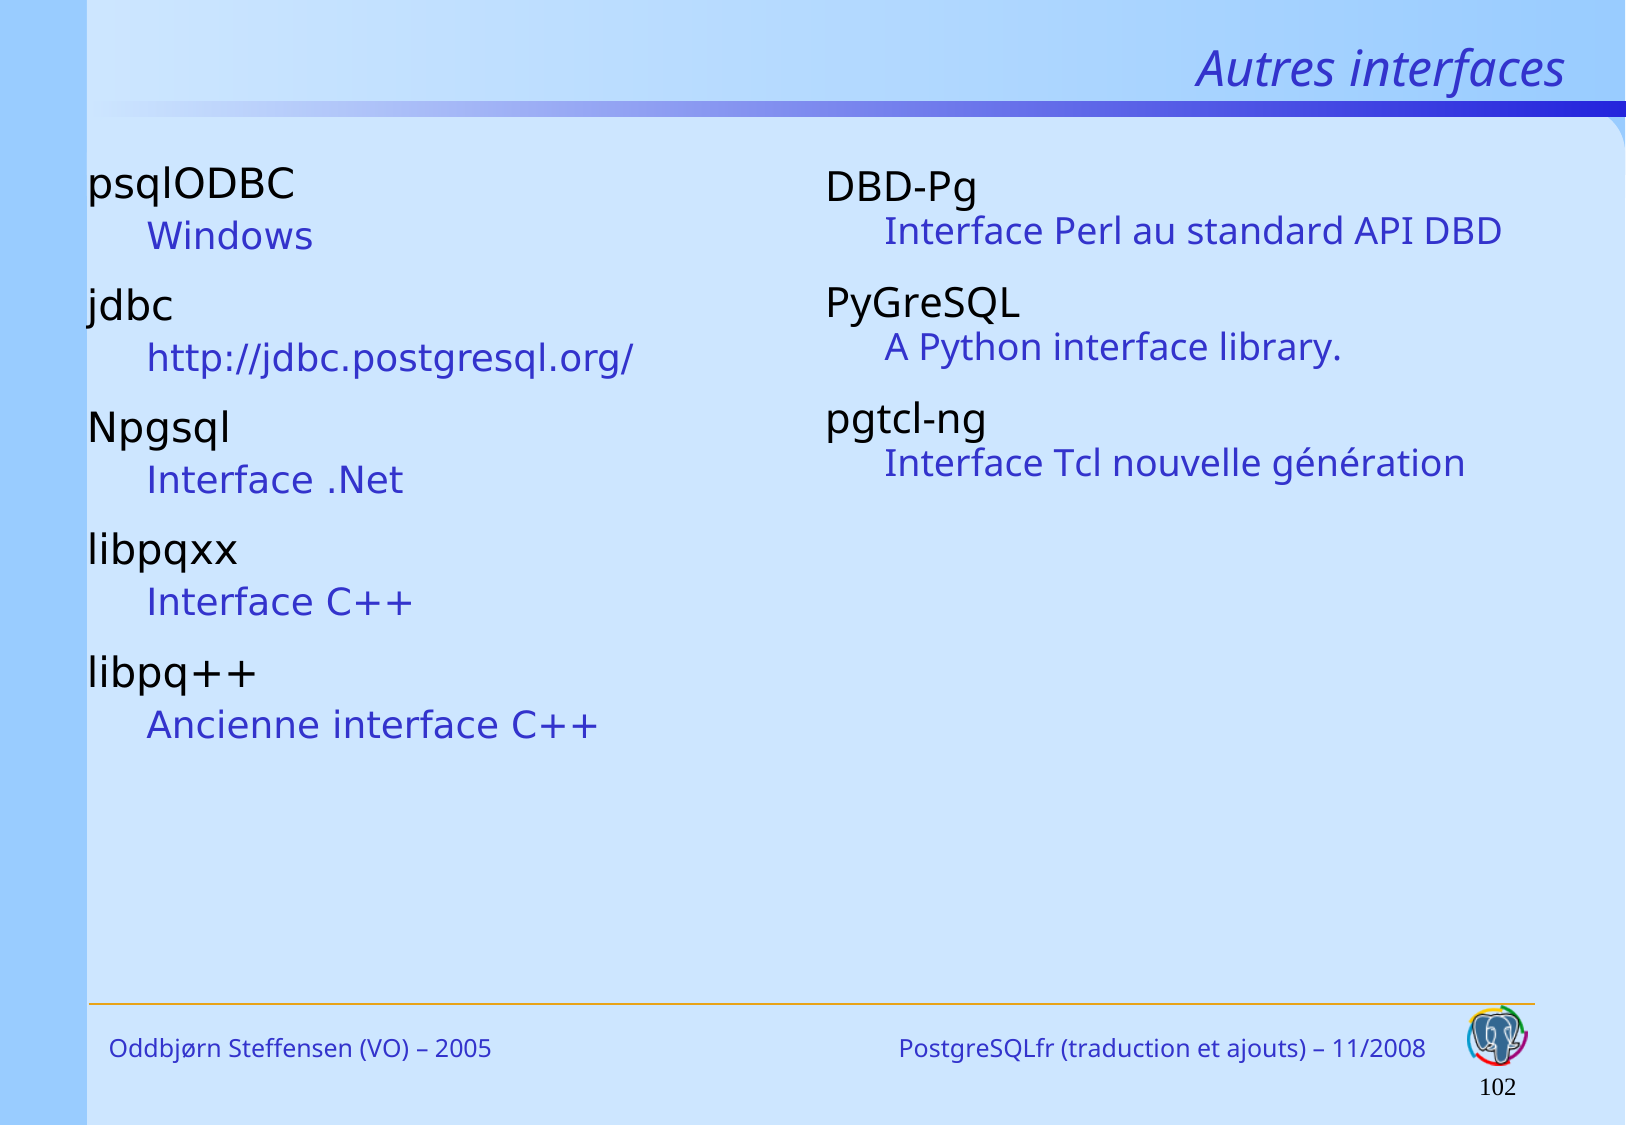

# Autres interfaces
psqlODBC
Windows
jdbc
http://jdbc.postgresql.org/
Npgsql
Interface .Net
libpqxx
Interface C++
libpq++
Ancienne interface C++
DBD-Pg
Interface Perl au standard API DBD
PyGreSQL
A Python interface library.
pgtcl-ng
Interface Tcl nouvelle génération